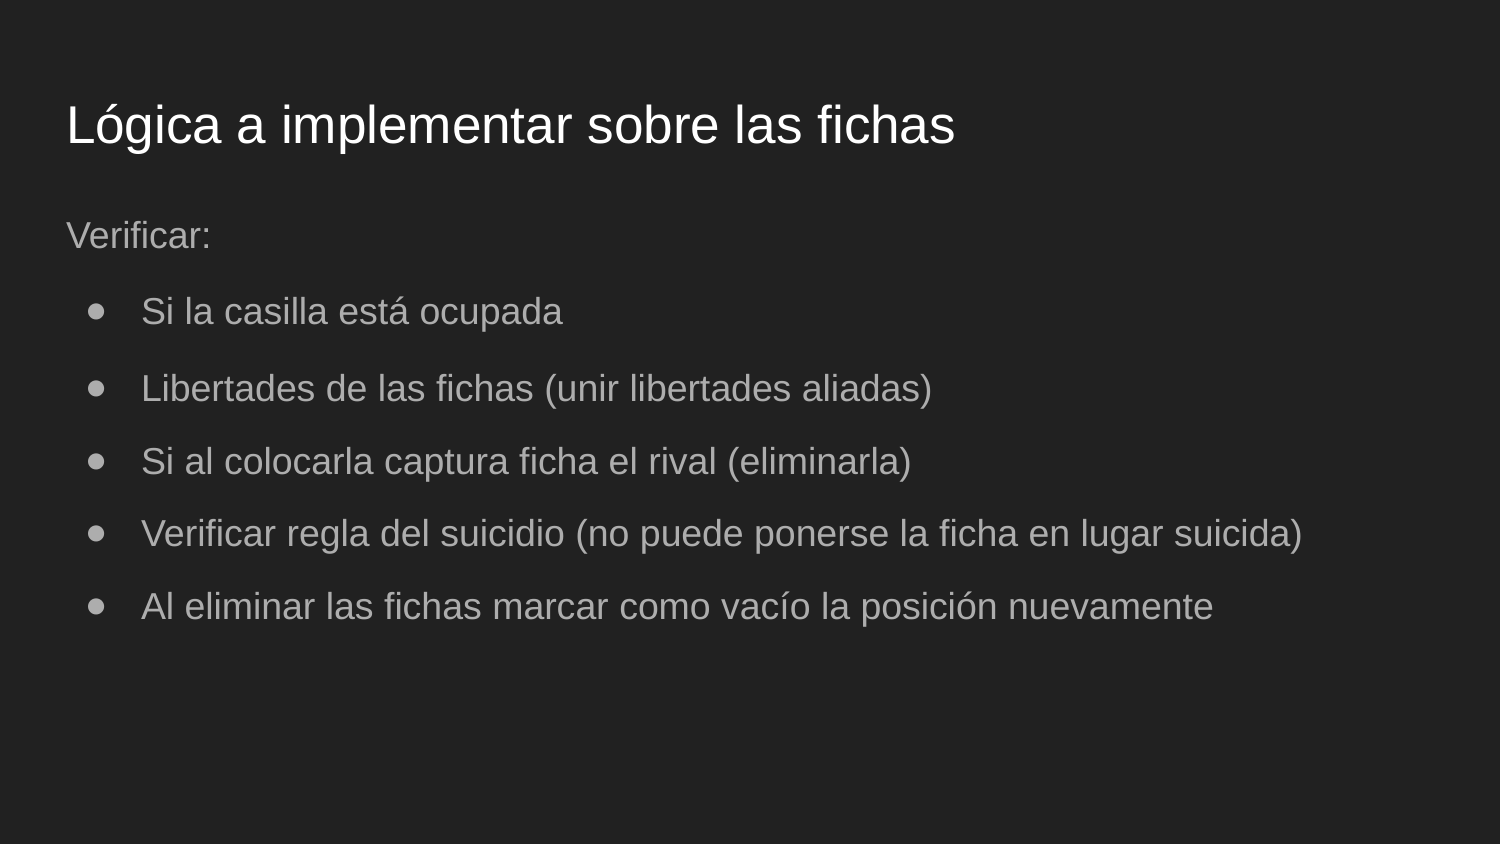

# Lógica a implementar sobre las fichas
Verificar:
Si la casilla está ocupada
Libertades de las fichas (unir libertades aliadas)
Si al colocarla captura ficha el rival (eliminarla)
Verificar regla del suicidio (no puede ponerse la ficha en lugar suicida)
Al eliminar las fichas marcar como vacío la posición nuevamente